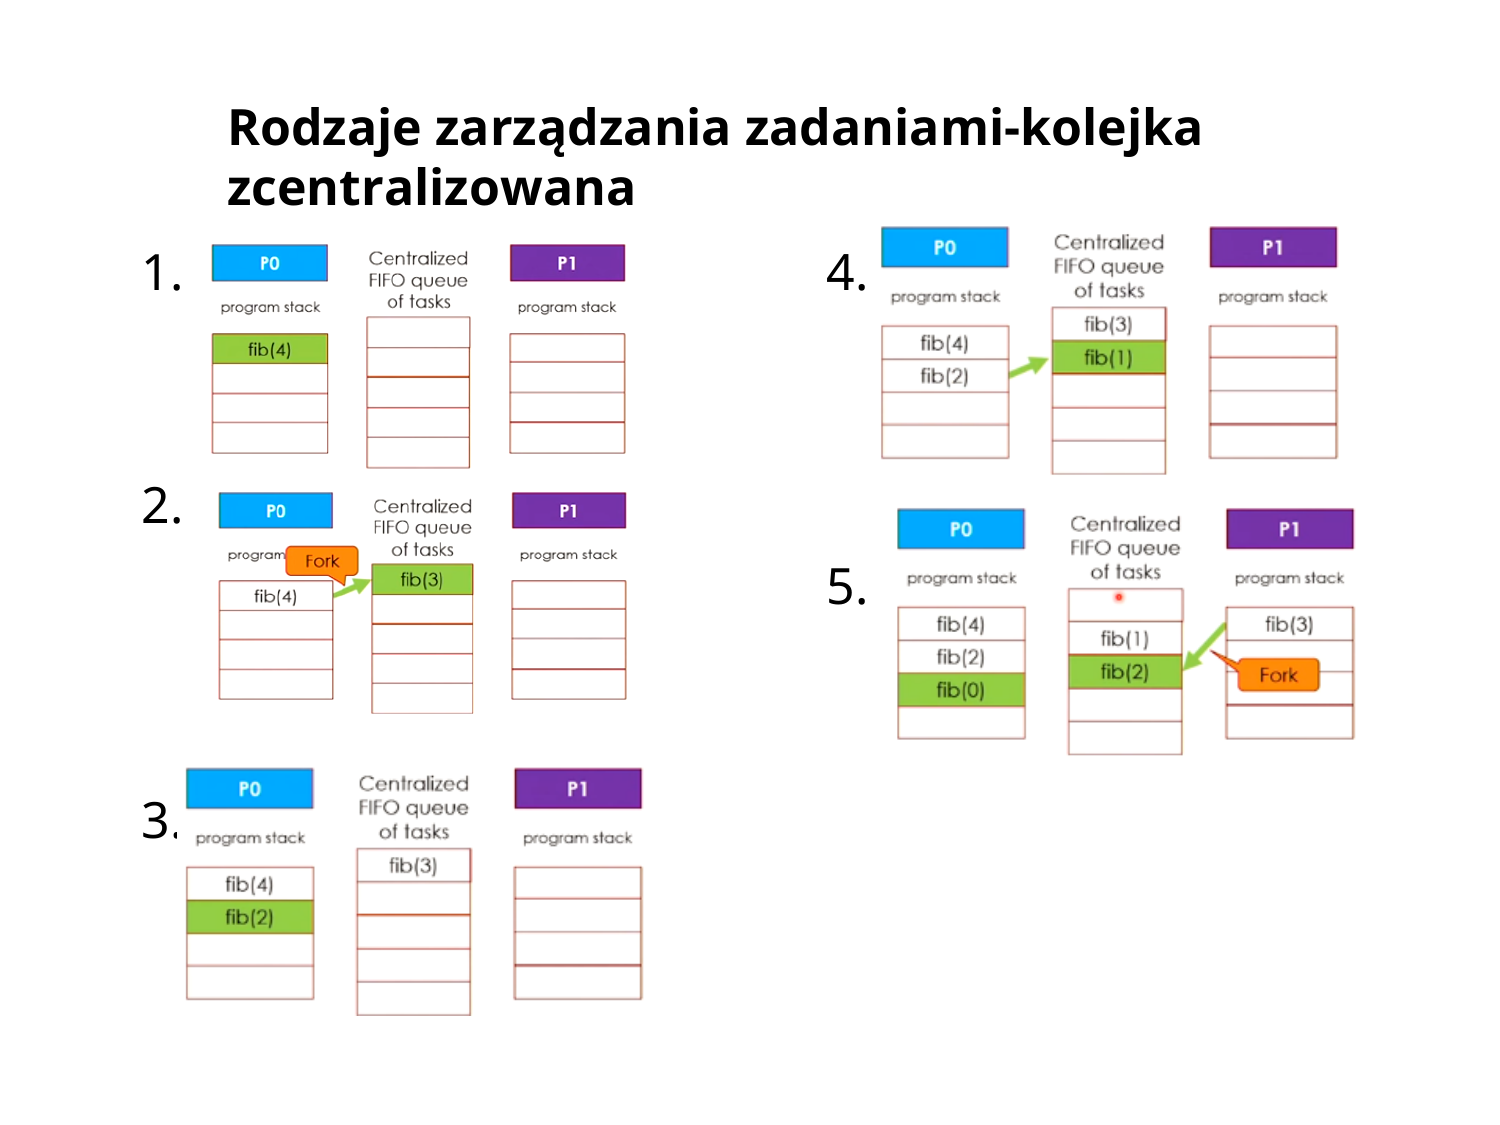

# Rodzaje zarządzania zadaniami-kolejka zcentralizowana
1.
2.
3.
4.
5.